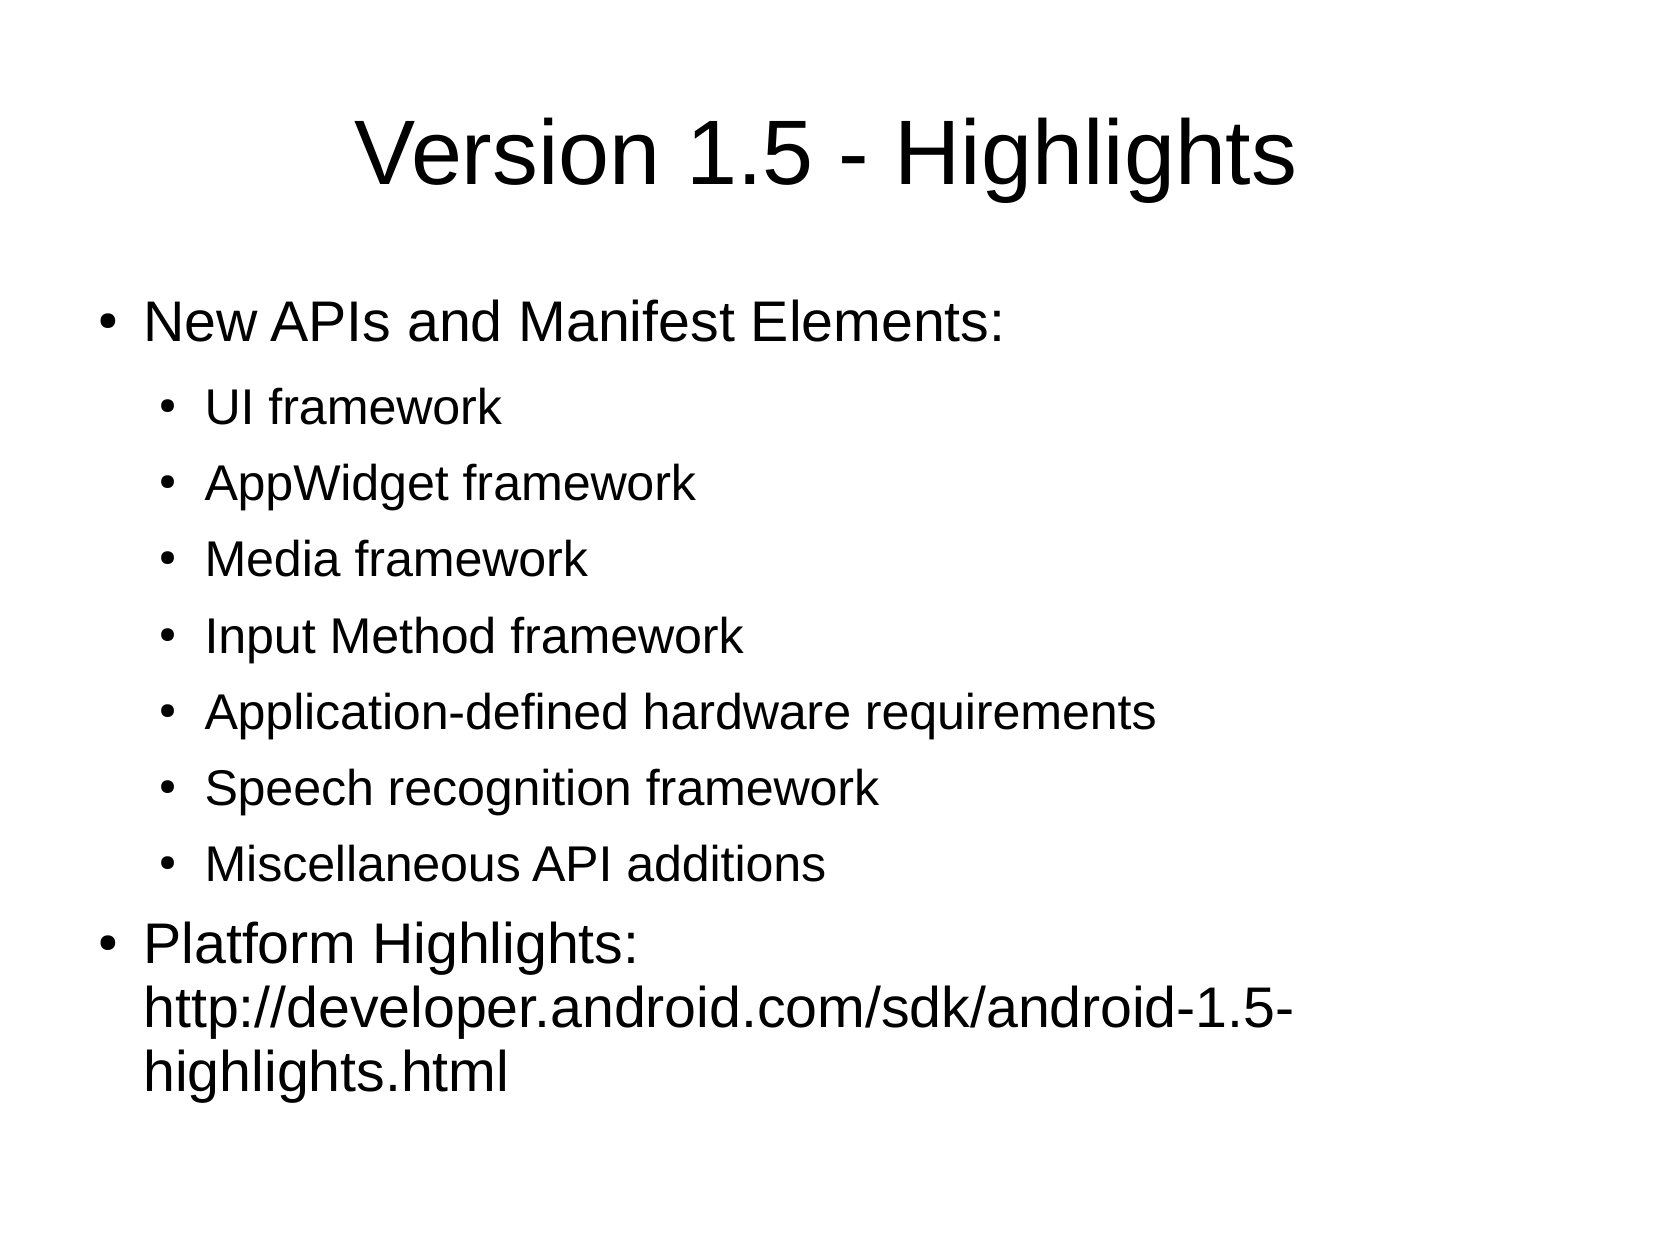

# Version 1.5 - Highlights
New APIs and Manifest Elements:
UI framework
AppWidget framework
Media framework
Input Method framework
Application-defined hardware requirements
Speech recognition framework
Miscellaneous API additions
Platform Highlights: http://developer.android.com/sdk/android-1.5-highlights.html